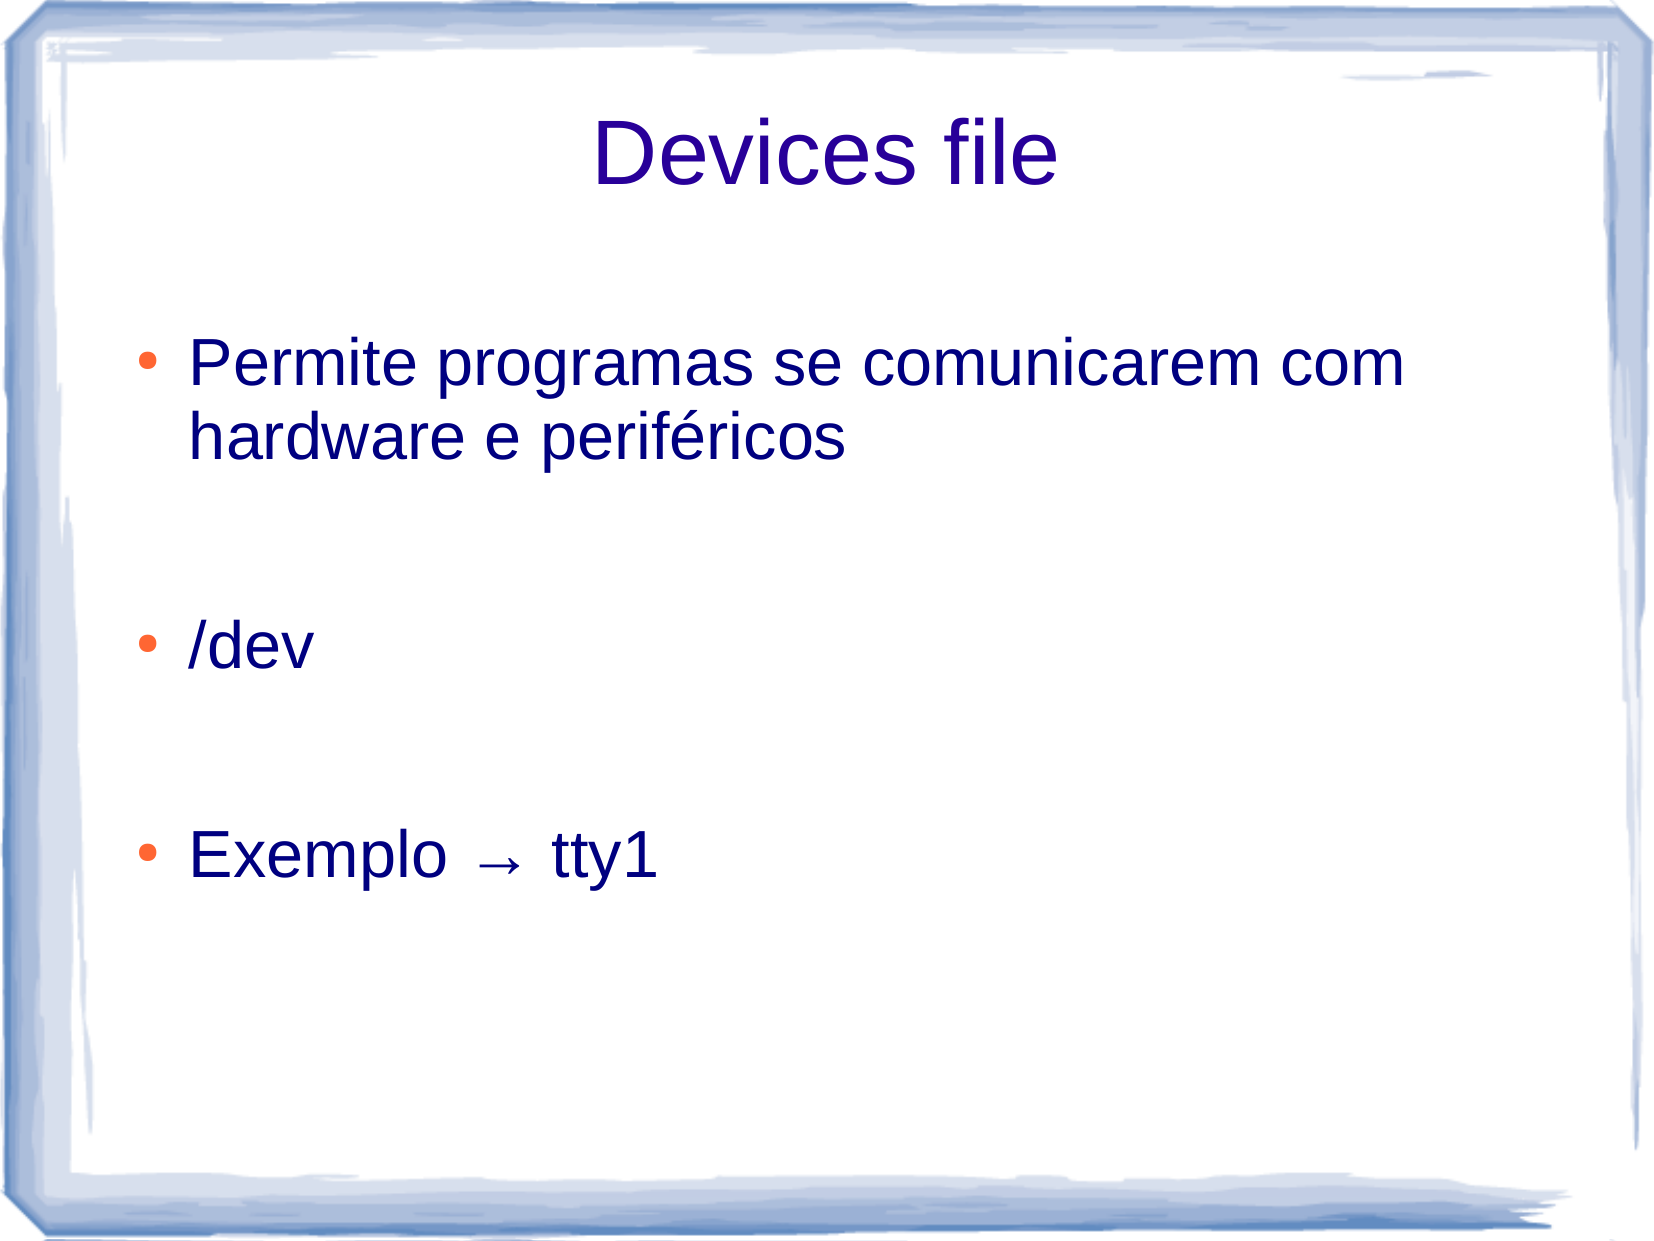

# Devices file
Permite programas se comunicarem com hardware e periféricos
/dev
Exemplo → tty1